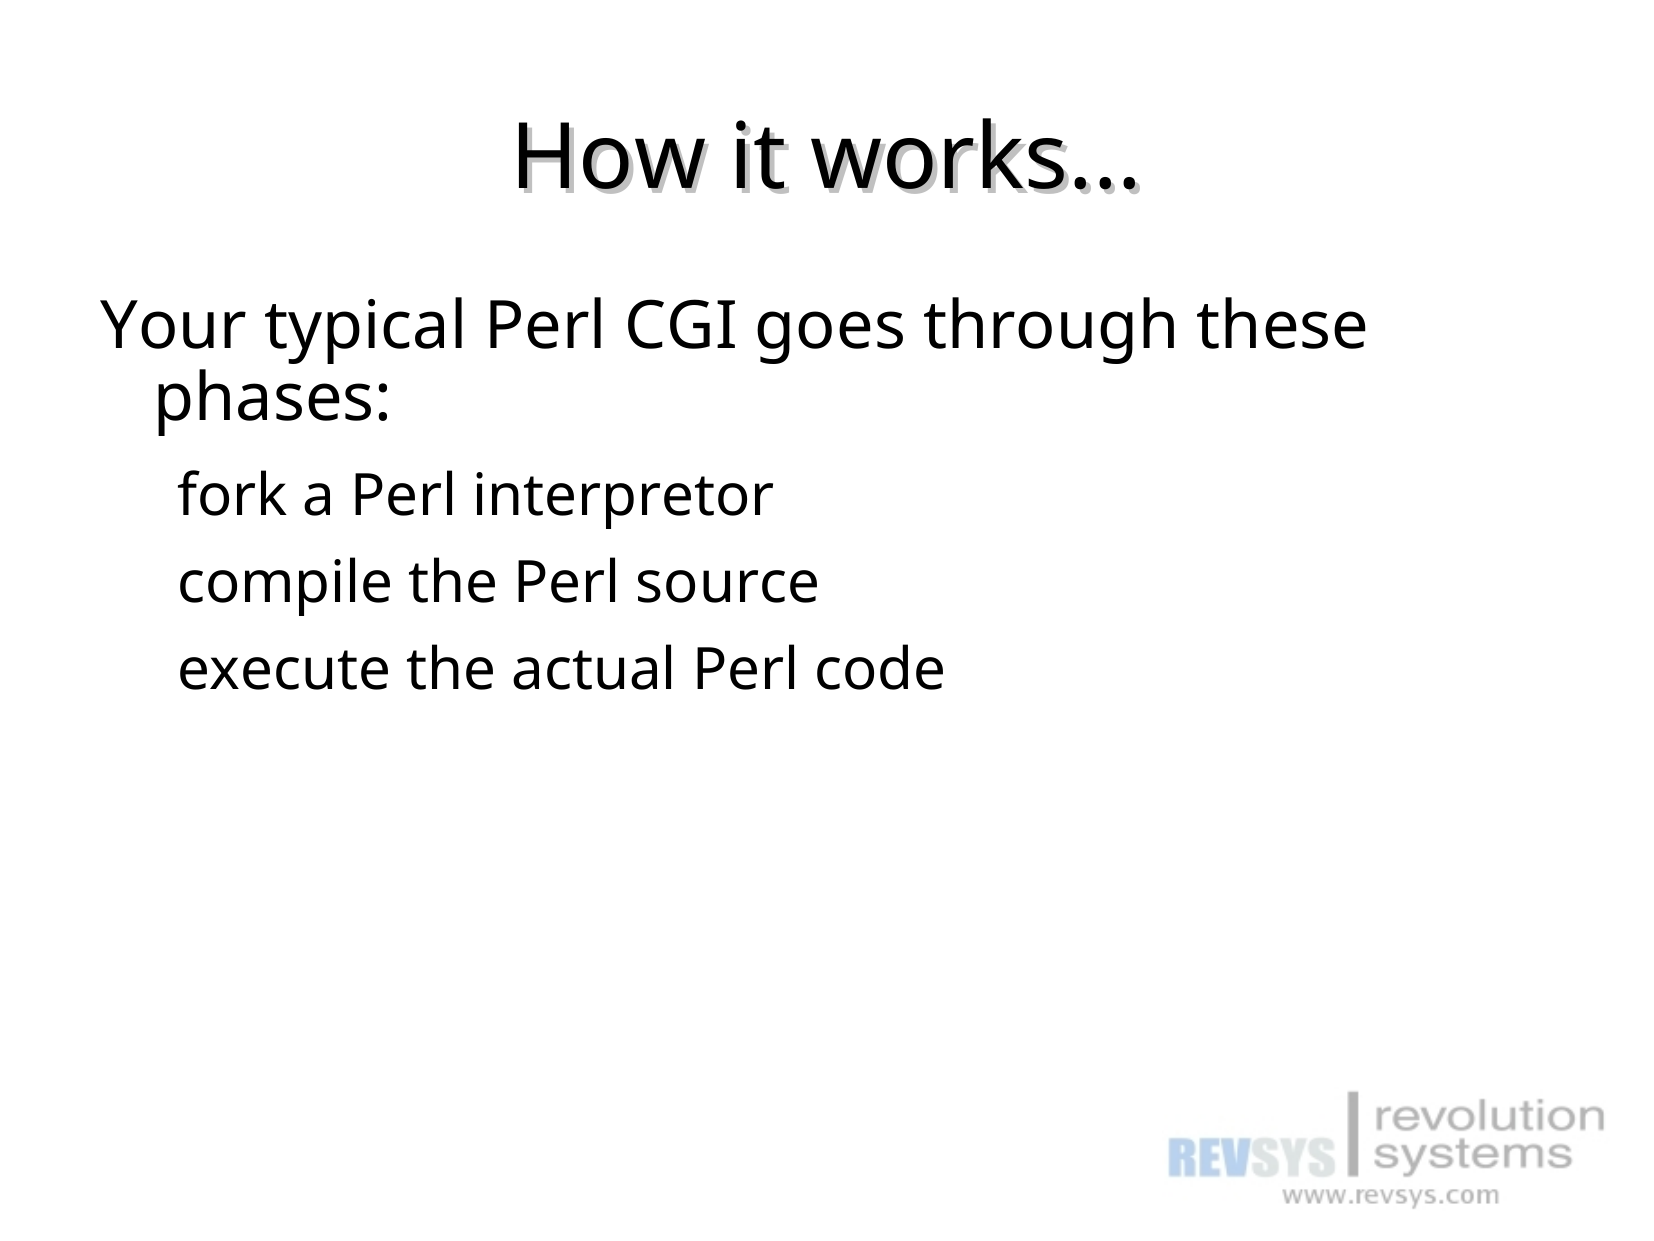

How it works...
# Your typical Perl CGI goes through these phases:
fork a Perl interpretor
compile the Perl source
execute the actual Perl code